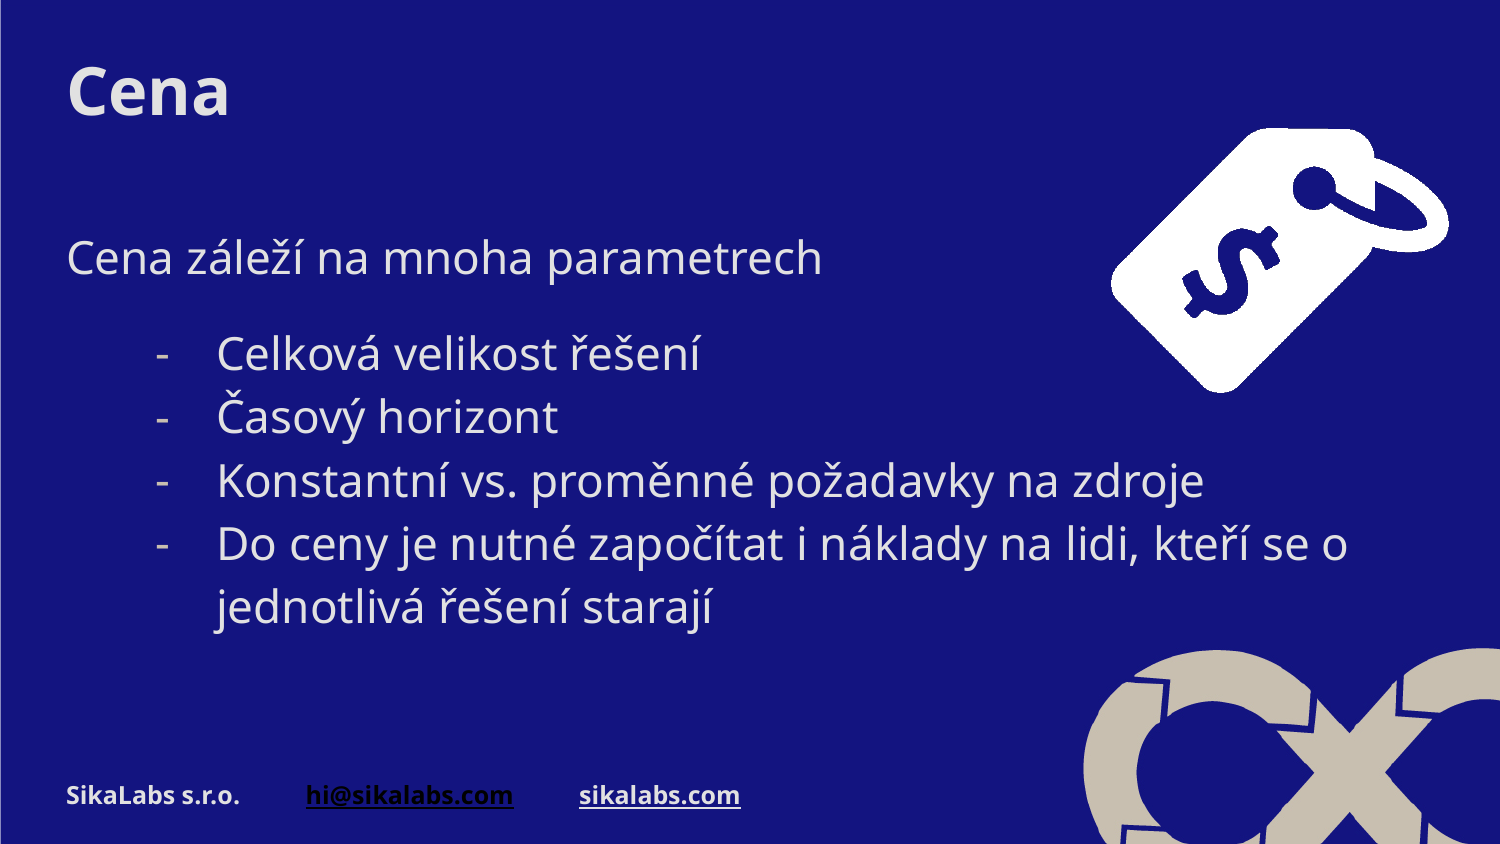

# Cena
Cena záleží na mnoha parametrech
Celková velikost řešení
Časový horizont
Konstantní vs. proměnné požadavky na zdroje
Do ceny je nutné započítat i náklady na lidi, kteří se o jednotlivá řešení starají